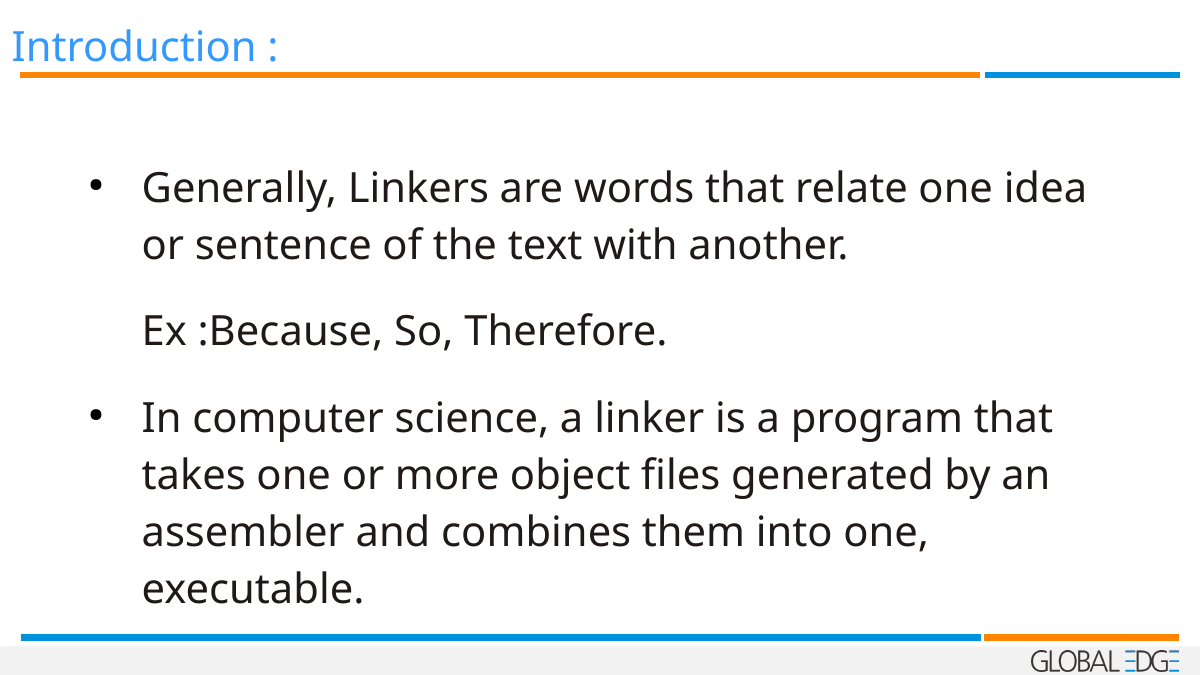

# Introduction :
Generally, Linkers are words that relate one idea or sentence of the text with another.
Ex :Because, So, Therefore.
In computer science, a linker is a program that takes one or more object files generated by an assembler and combines them into one, executable.